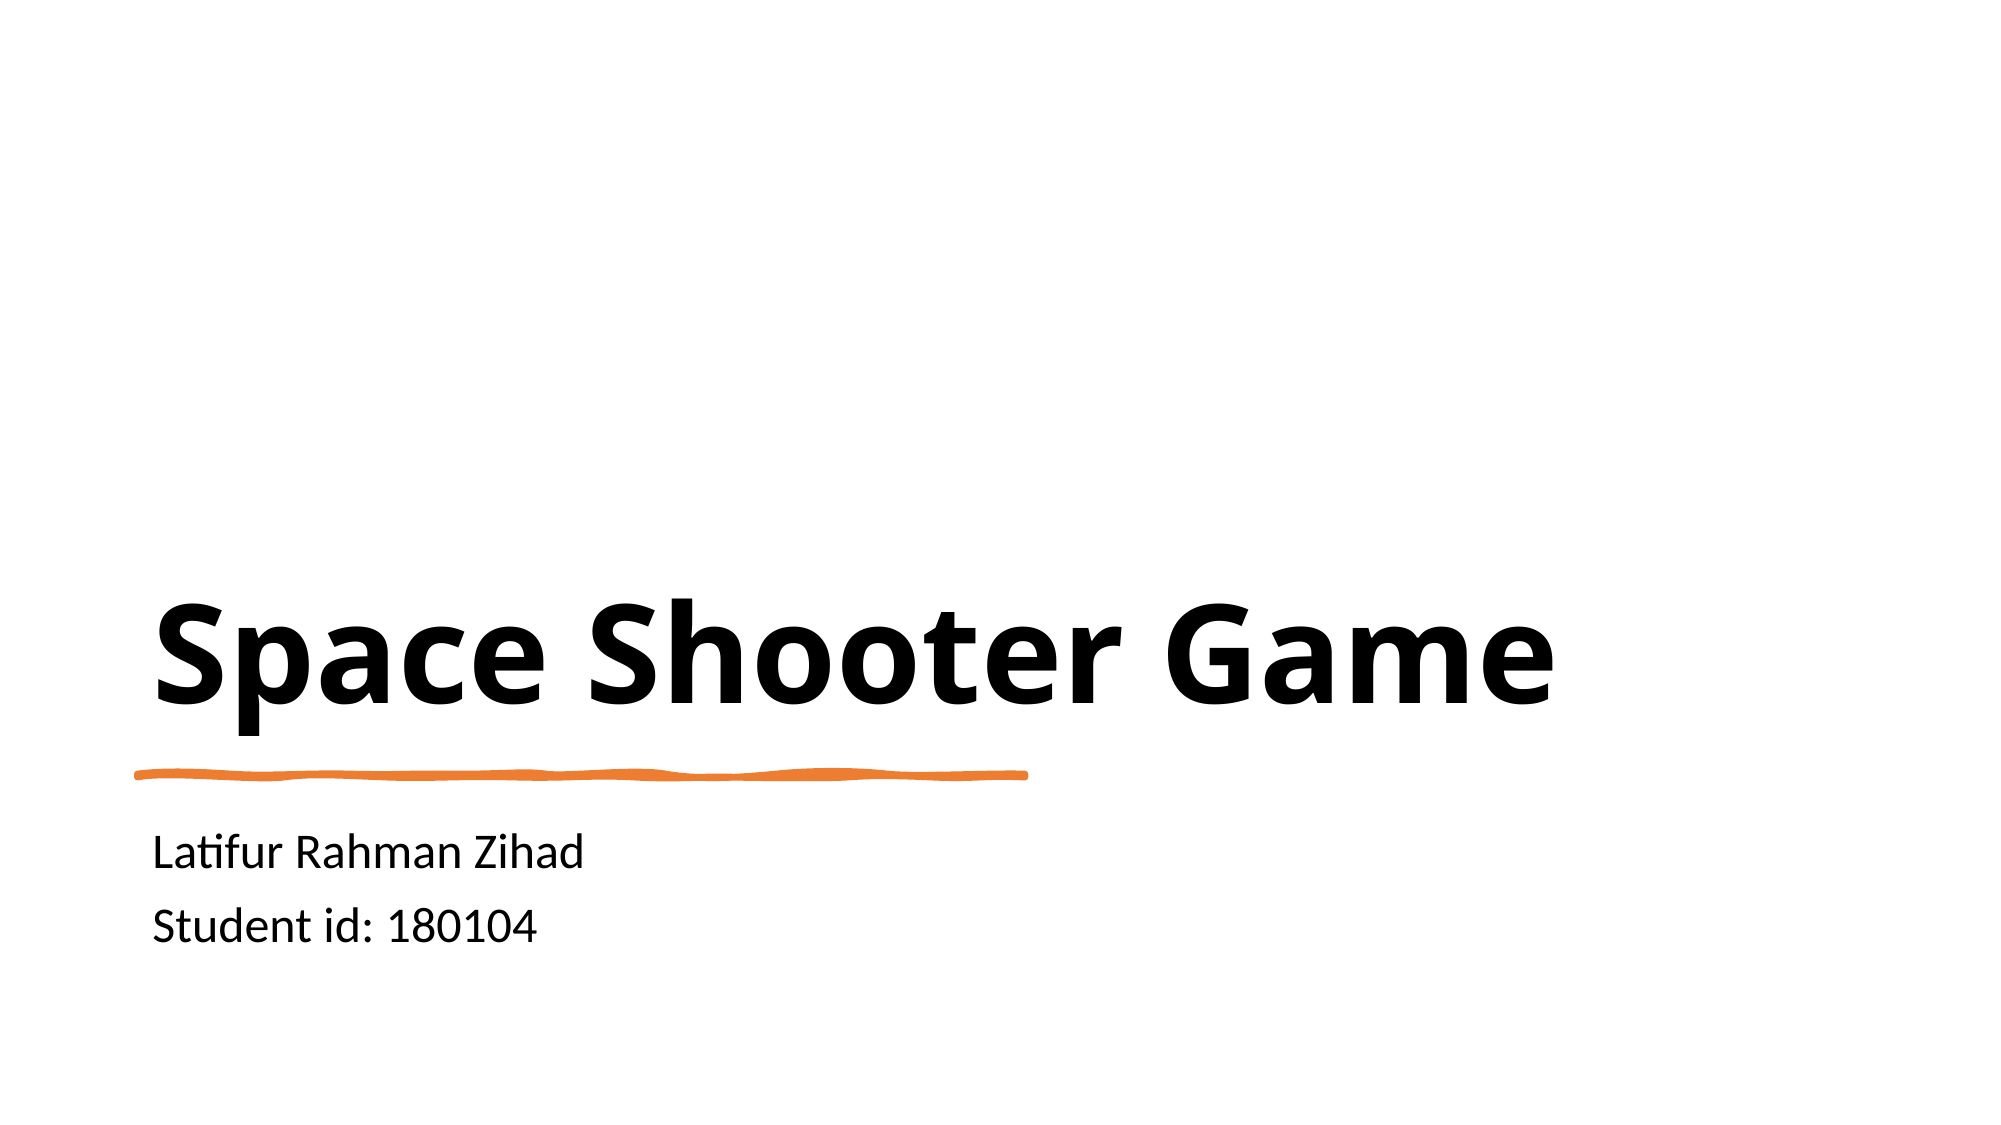

# Space Shooter Game
Latifur Rahman Zihad
Student id: 180104